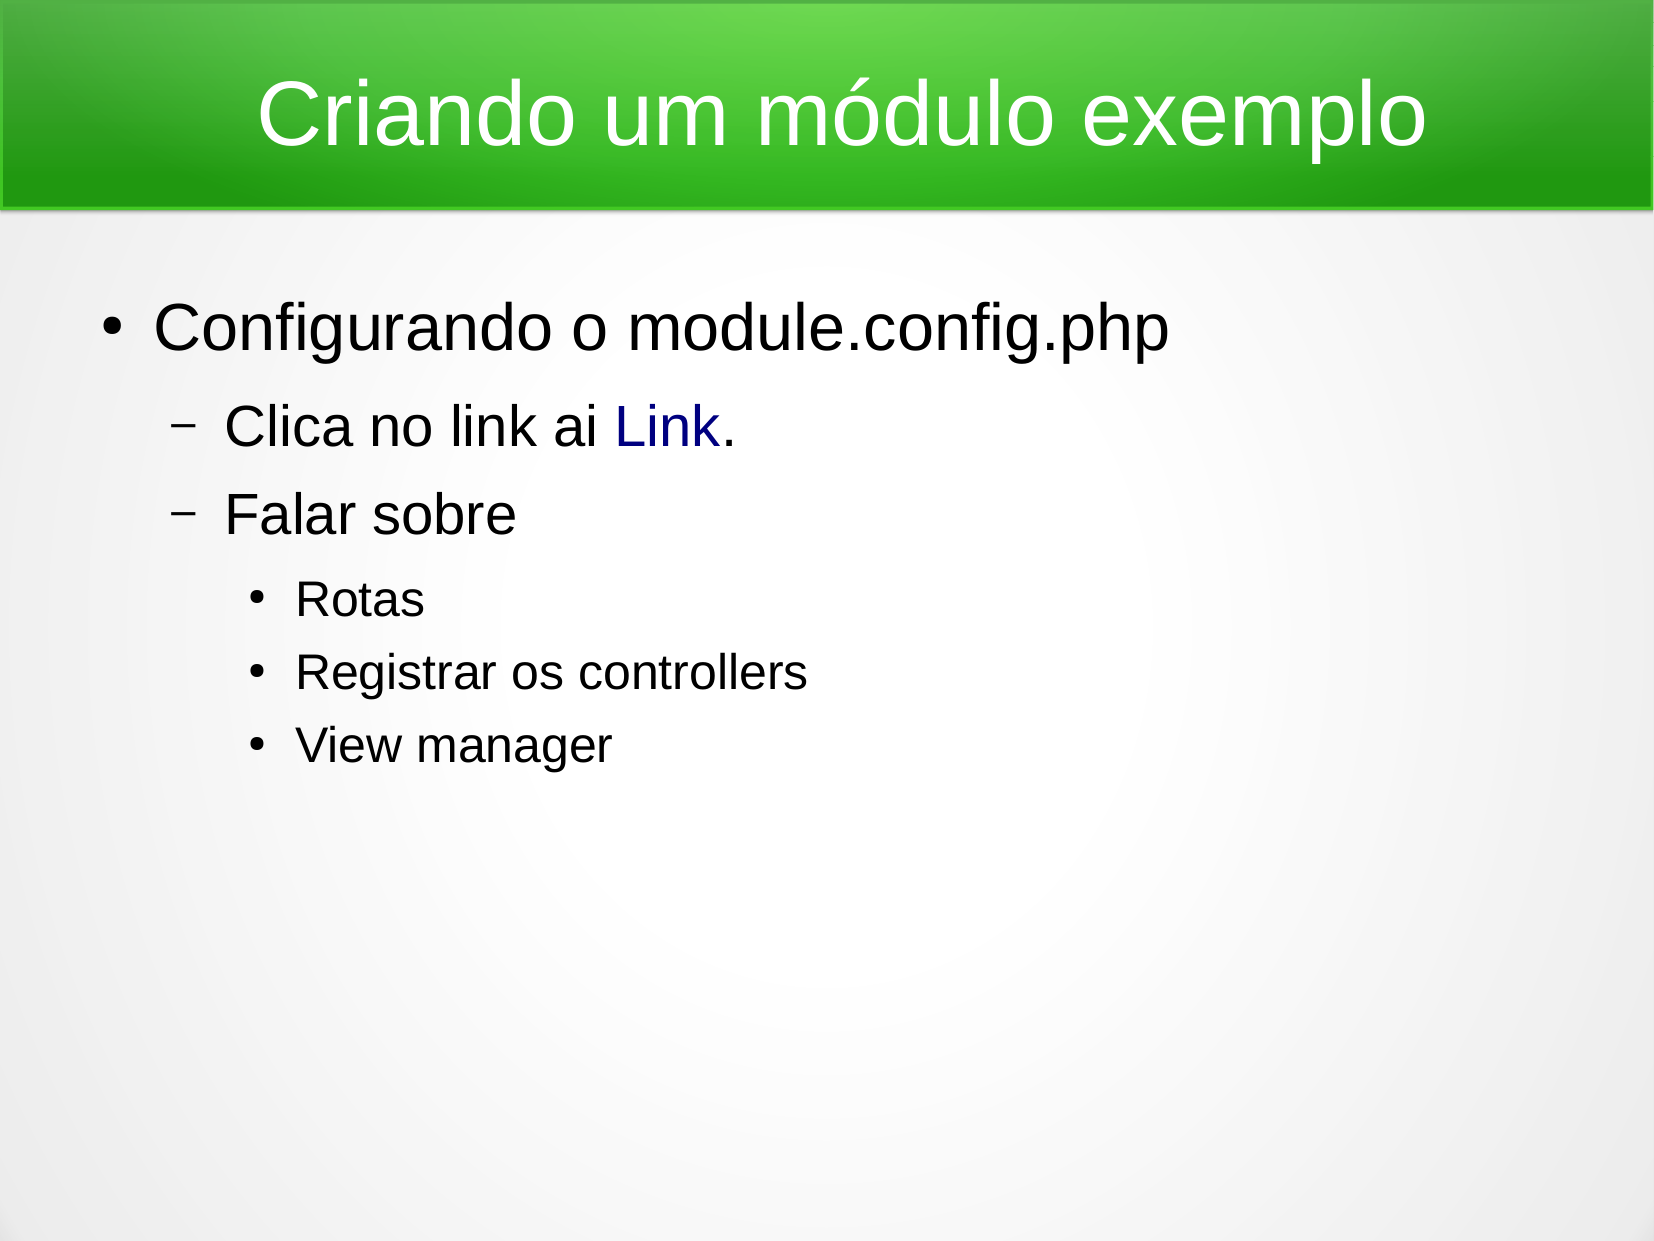

# Criando um módulo exemplo
Configurando o module.config.php
Clica no link ai Link.
Falar sobre
Rotas
Registrar os controllers
View manager